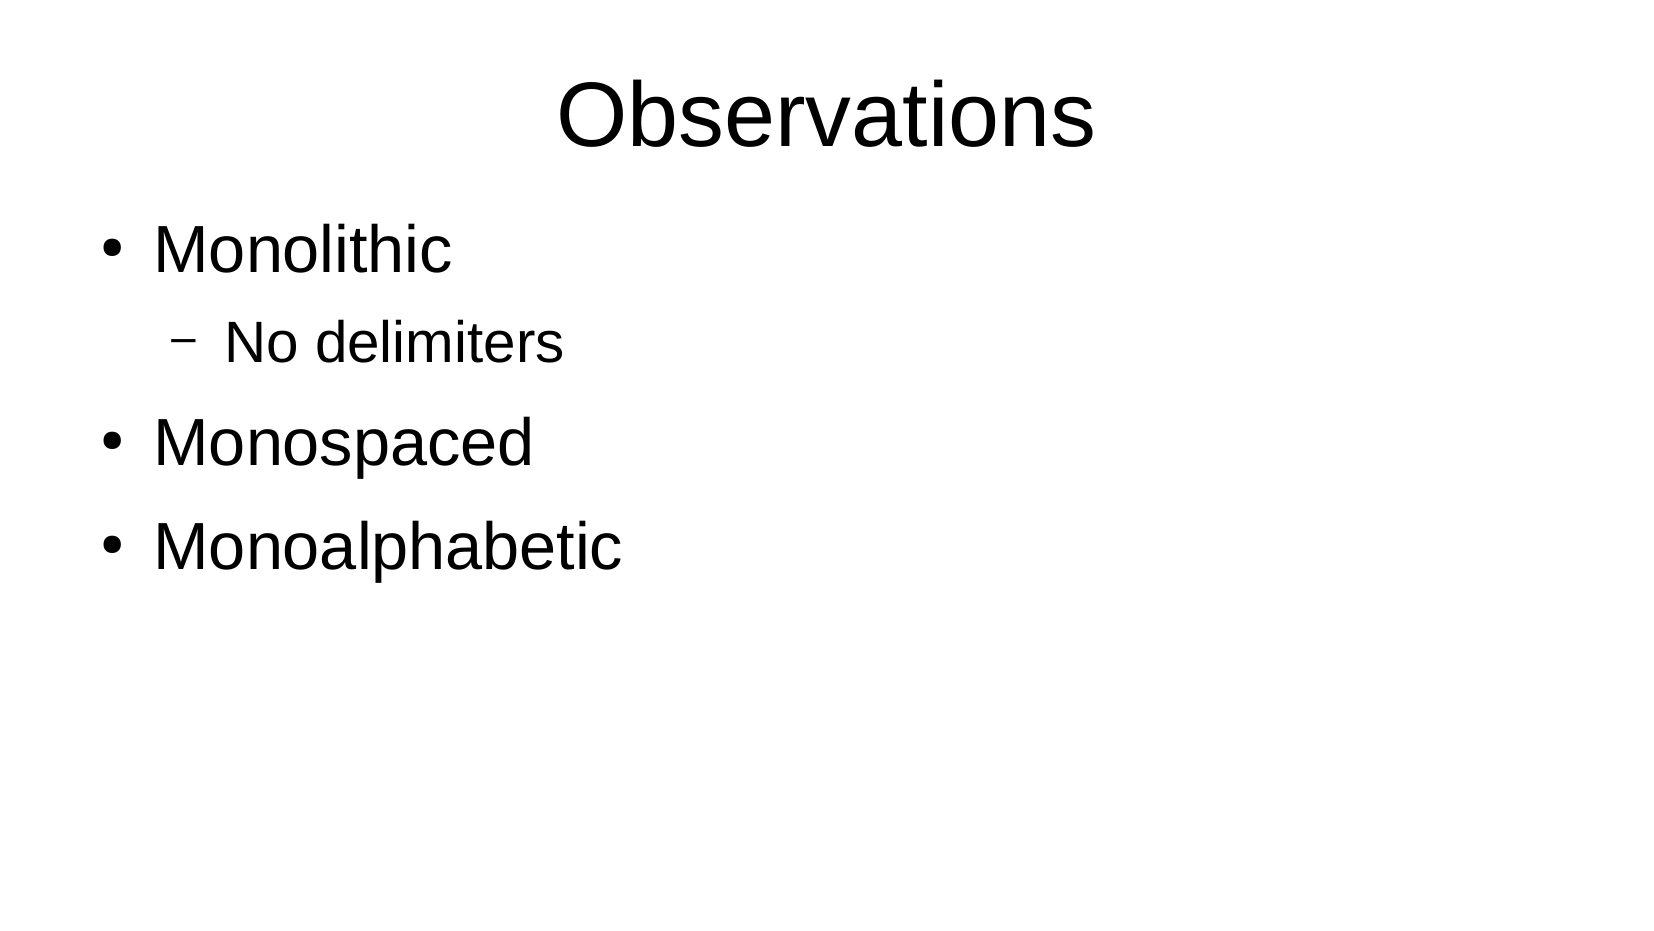

# Observations
Monolithic
No delimiters
Monospaced
Monoalphabetic